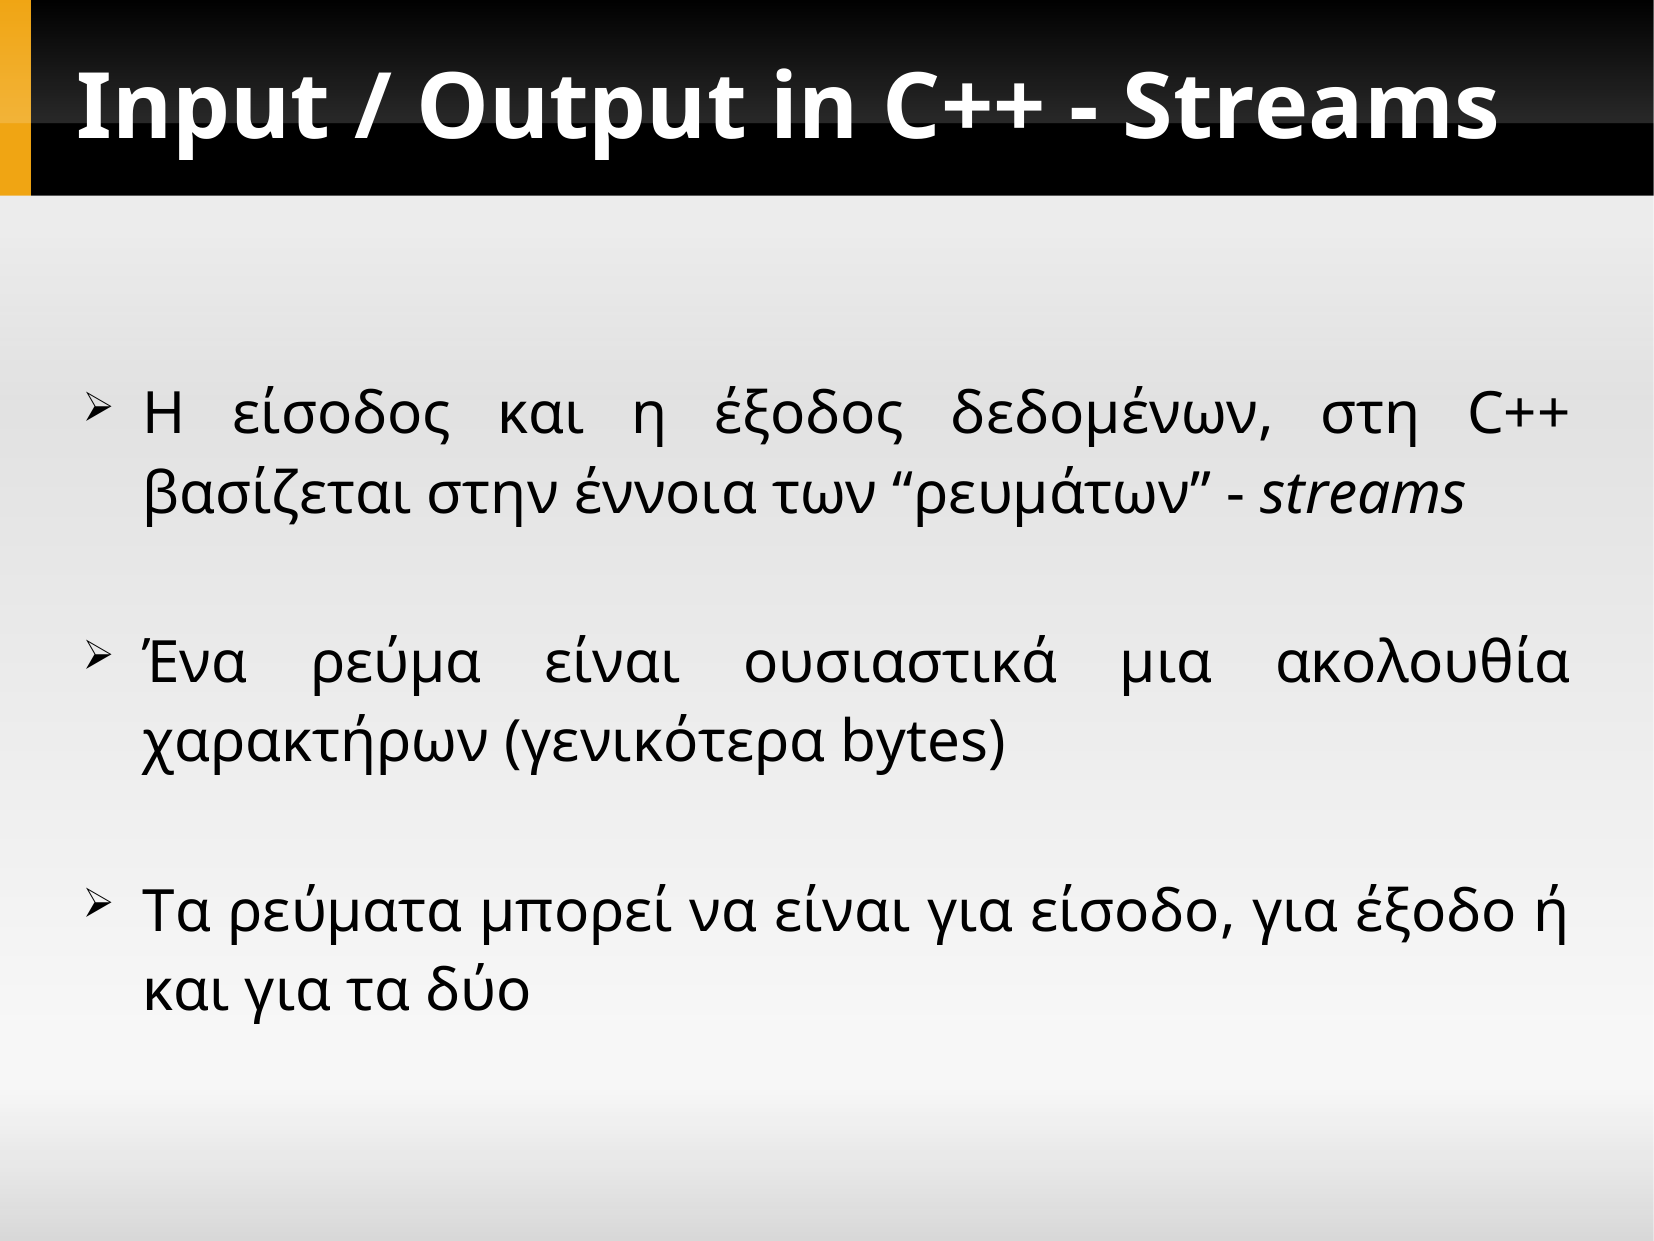

# Input / Output in C++ - Streams
Η είσοδος και η έξοδος δεδομένων, στη C++ βασίζεται στην έννοια των “ρευμάτων” - streams
Ένα ρεύμα είναι ουσιαστικά μια ακολουθία χαρακτήρων (γενικότερα bytes)
Τα ρεύματα μπορεί να είναι για είσοδο, για έξοδο ή και για τα δύο